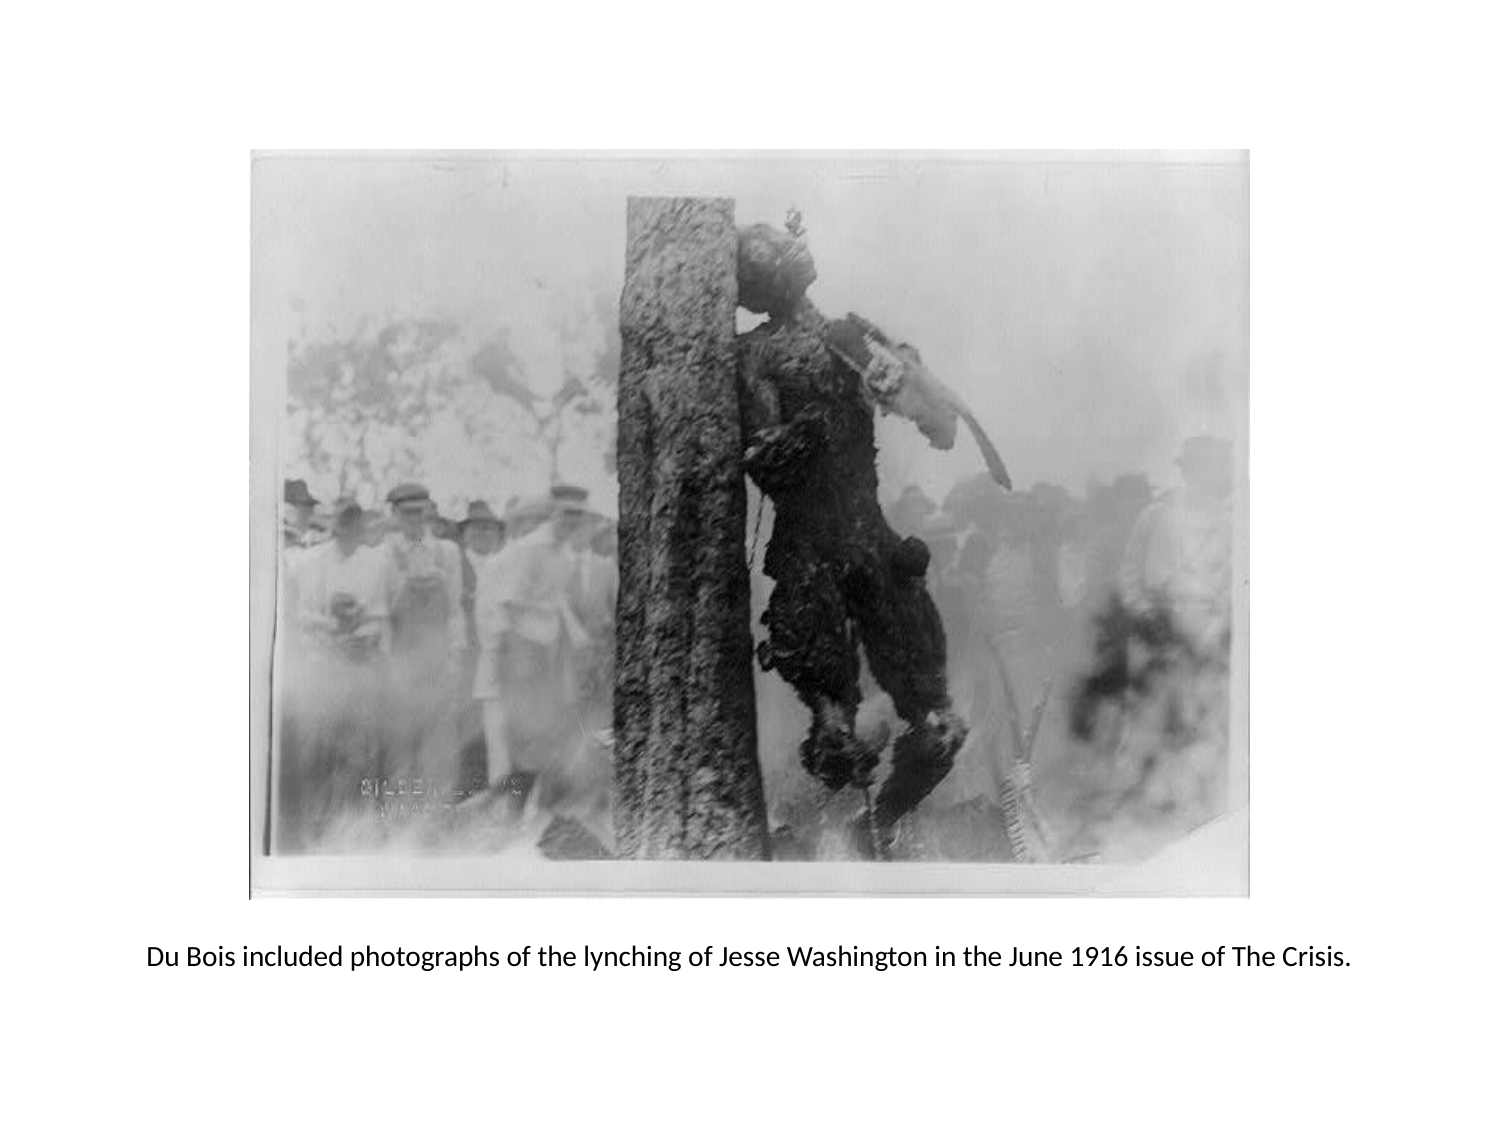

Du Bois included photographs of the lynching of Jesse Washington in the June 1916 issue of The Crisis.